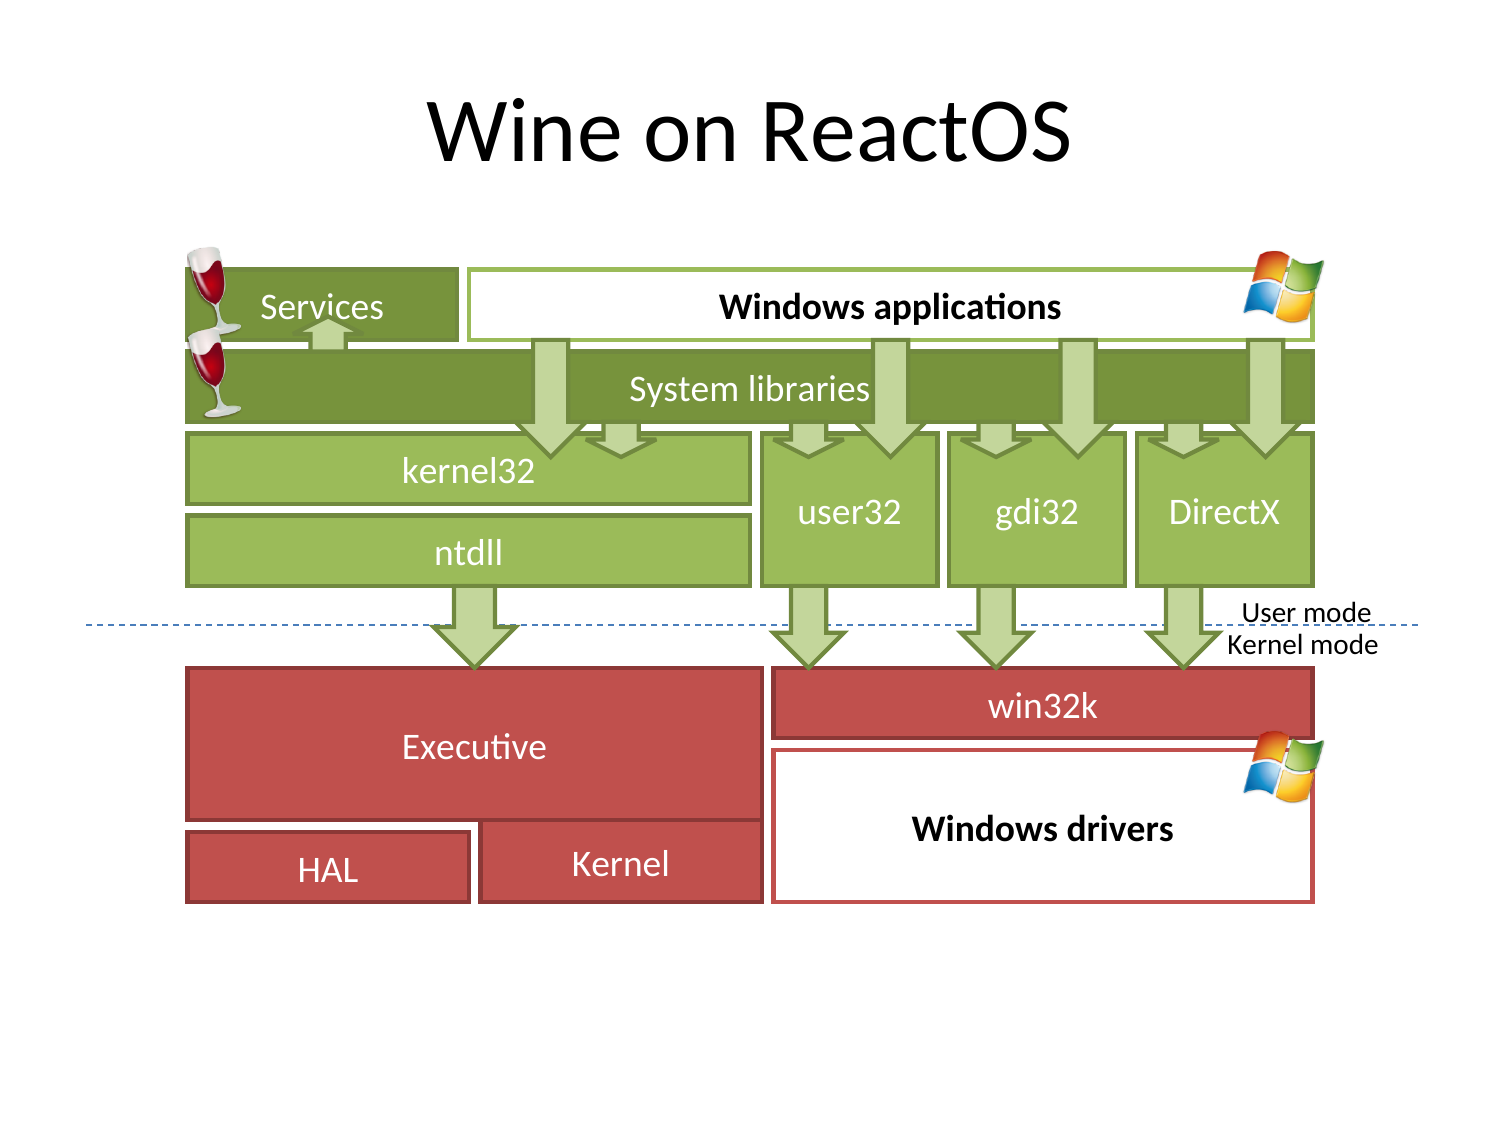

# Wine on ReactOS
Services
Windows applications
System libraries
kernel32
user32
gdi32
DirectX
ntdll
User mode
Kernel mode
Executive
win32k
Windows drivers
Kernel
HAL